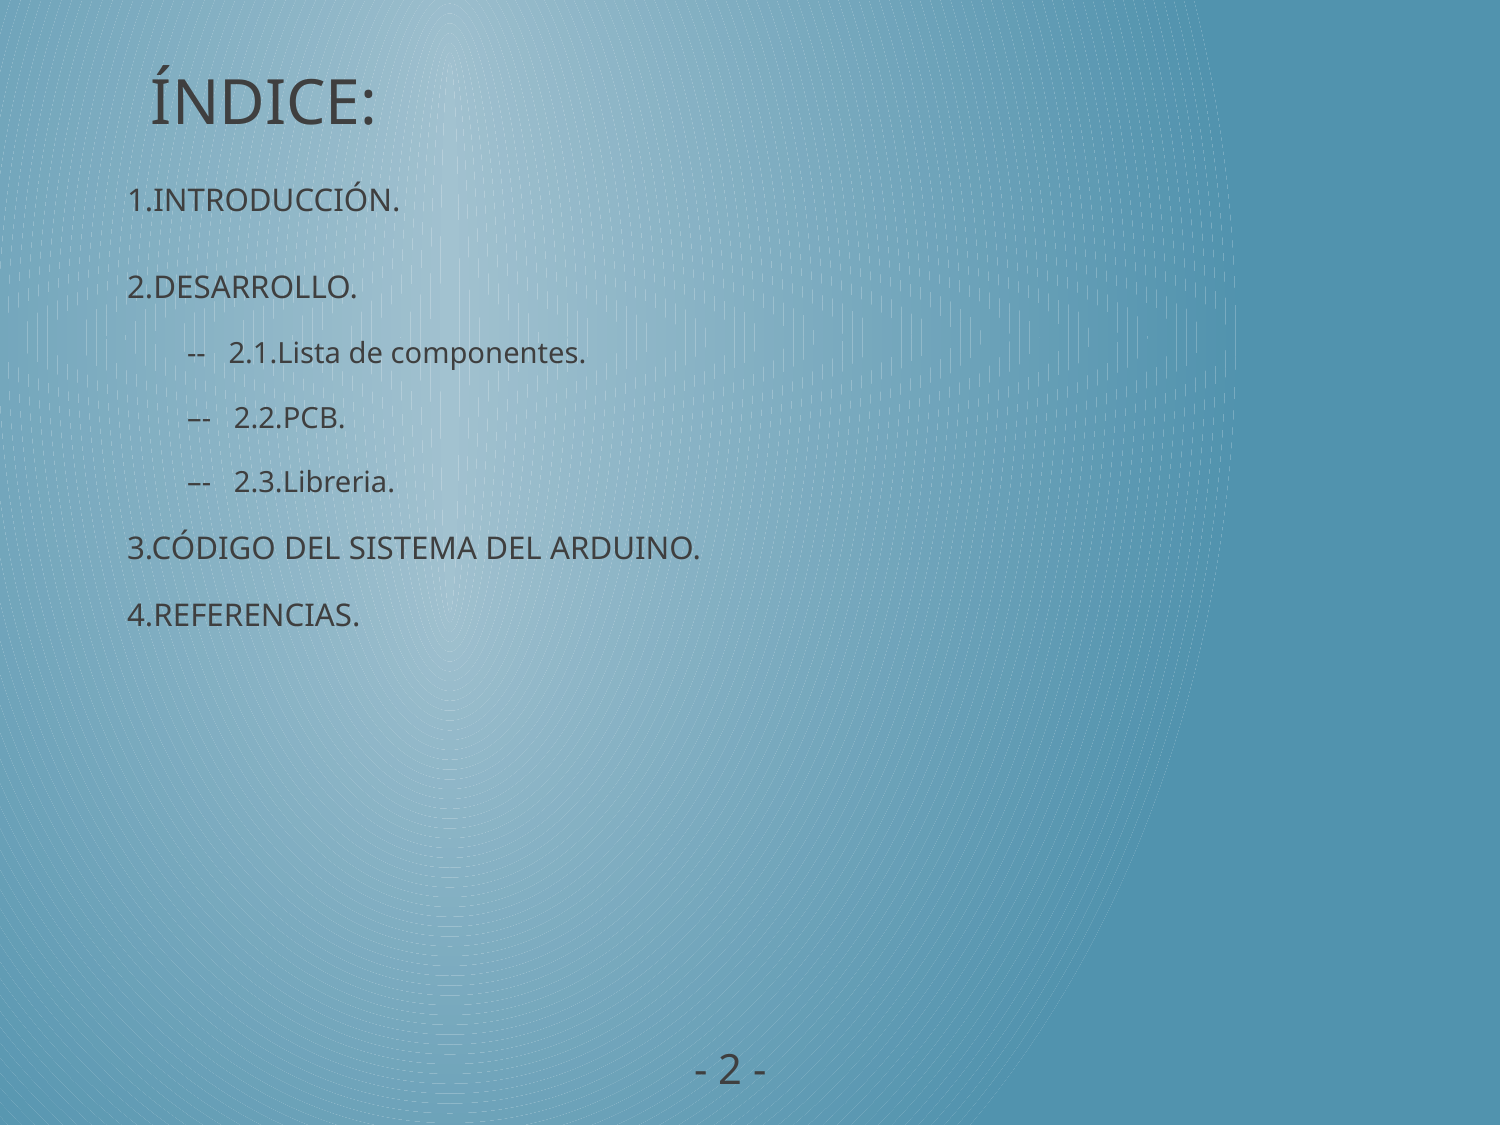

Índice:
# 1.INTRODUCCIÓN.
2.DESARROLLO.
 -- 2.1.Lista de componentes.
 –- 2.2.PCB.
 –- 2.3.Libreria.
3.CÓDIGO DEL SISTEMA DEL ARDUINO.
4.REFERENCIAS.
- 2 -